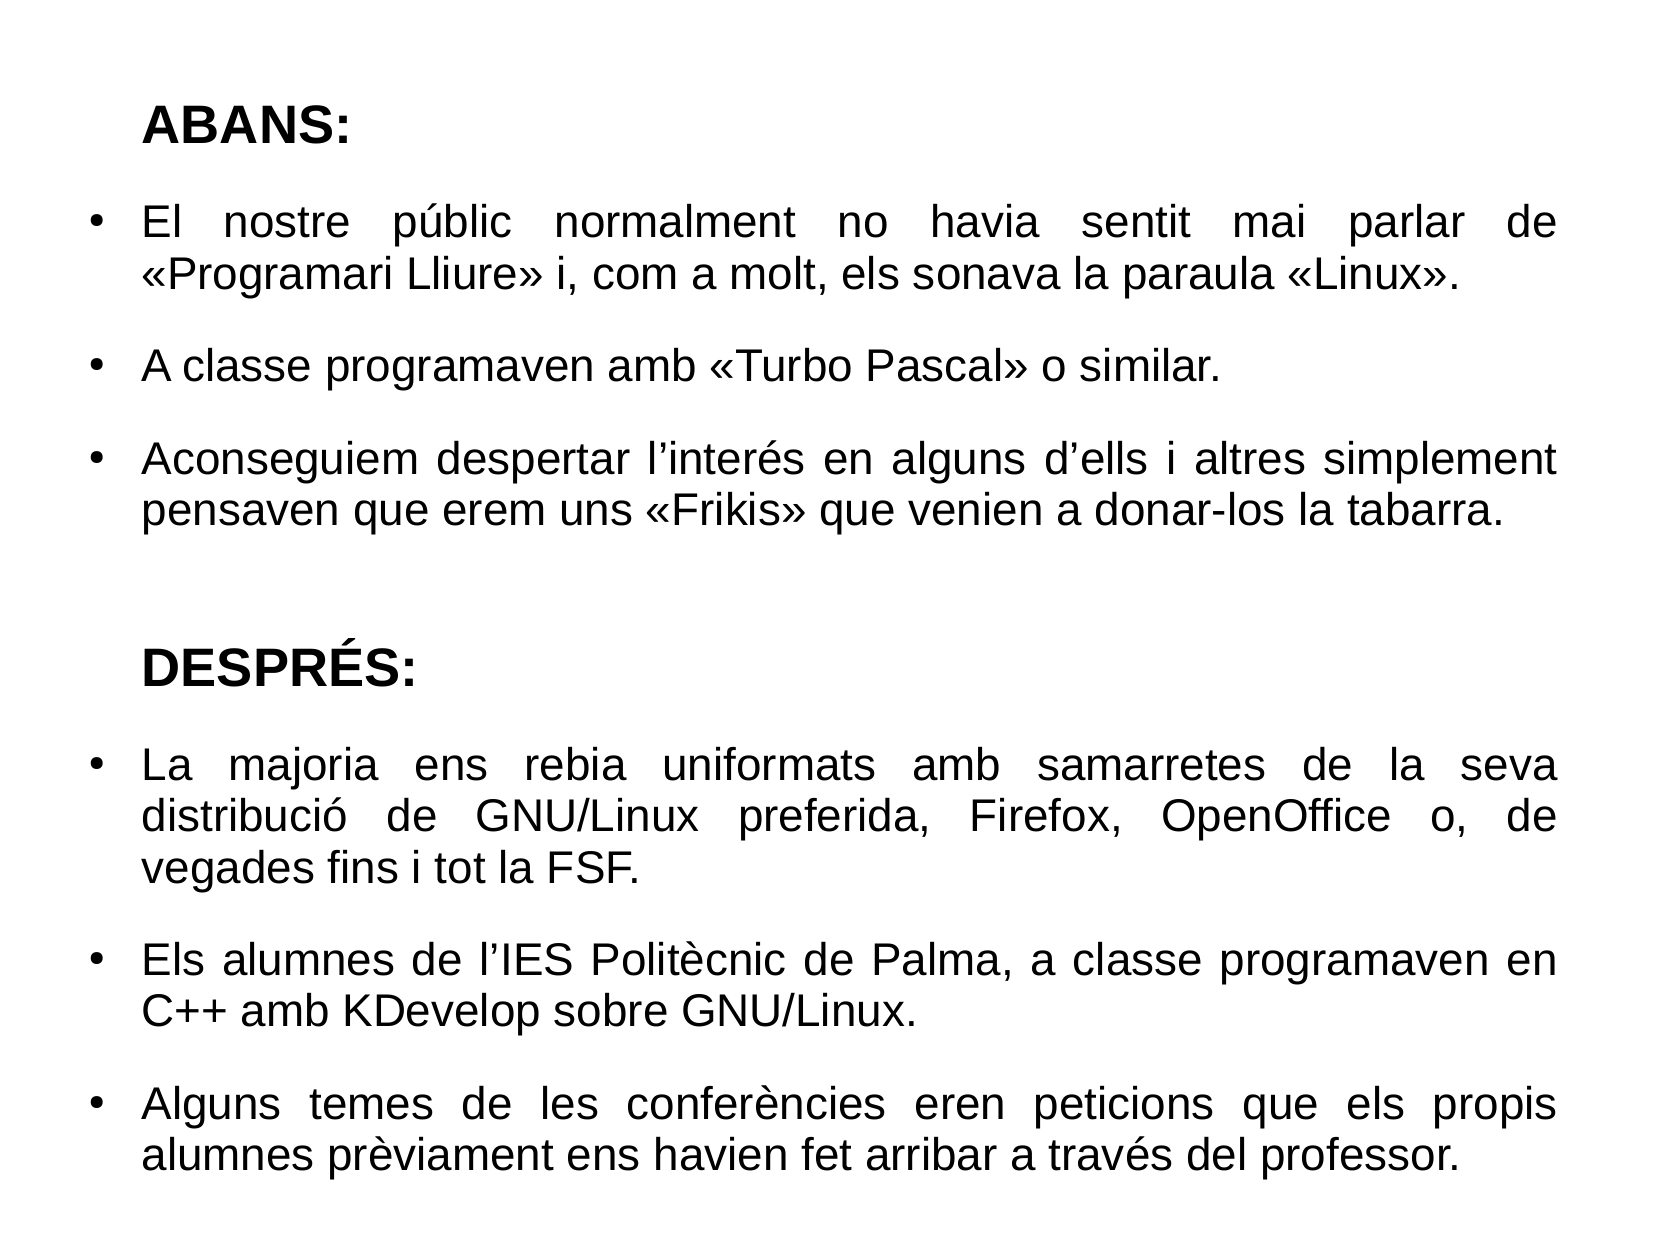

# ABANS:
El nostre públic normalment no havia sentit mai parlar de «Programari Lliure» i, com a molt, els sonava la paraula «Linux».
A classe programaven amb «Turbo Pascal» o similar.
Aconseguiem despertar l’interés en alguns d’ells i altres simplement pensaven que erem uns «Frikis» que venien a donar-los la tabarra.
DESPRÉS:
La majoria ens rebia uniformats amb samarretes de la seva distribució de GNU/Linux preferida, Firefox, OpenOffice o, de vegades fins i tot la FSF.
Els alumnes de l’IES Politècnic de Palma, a classe programaven en C++ amb KDevelop sobre GNU/Linux.
Alguns temes de les conferències eren peticions que els propis alumnes prèviament ens havien fet arribar a través del professor.